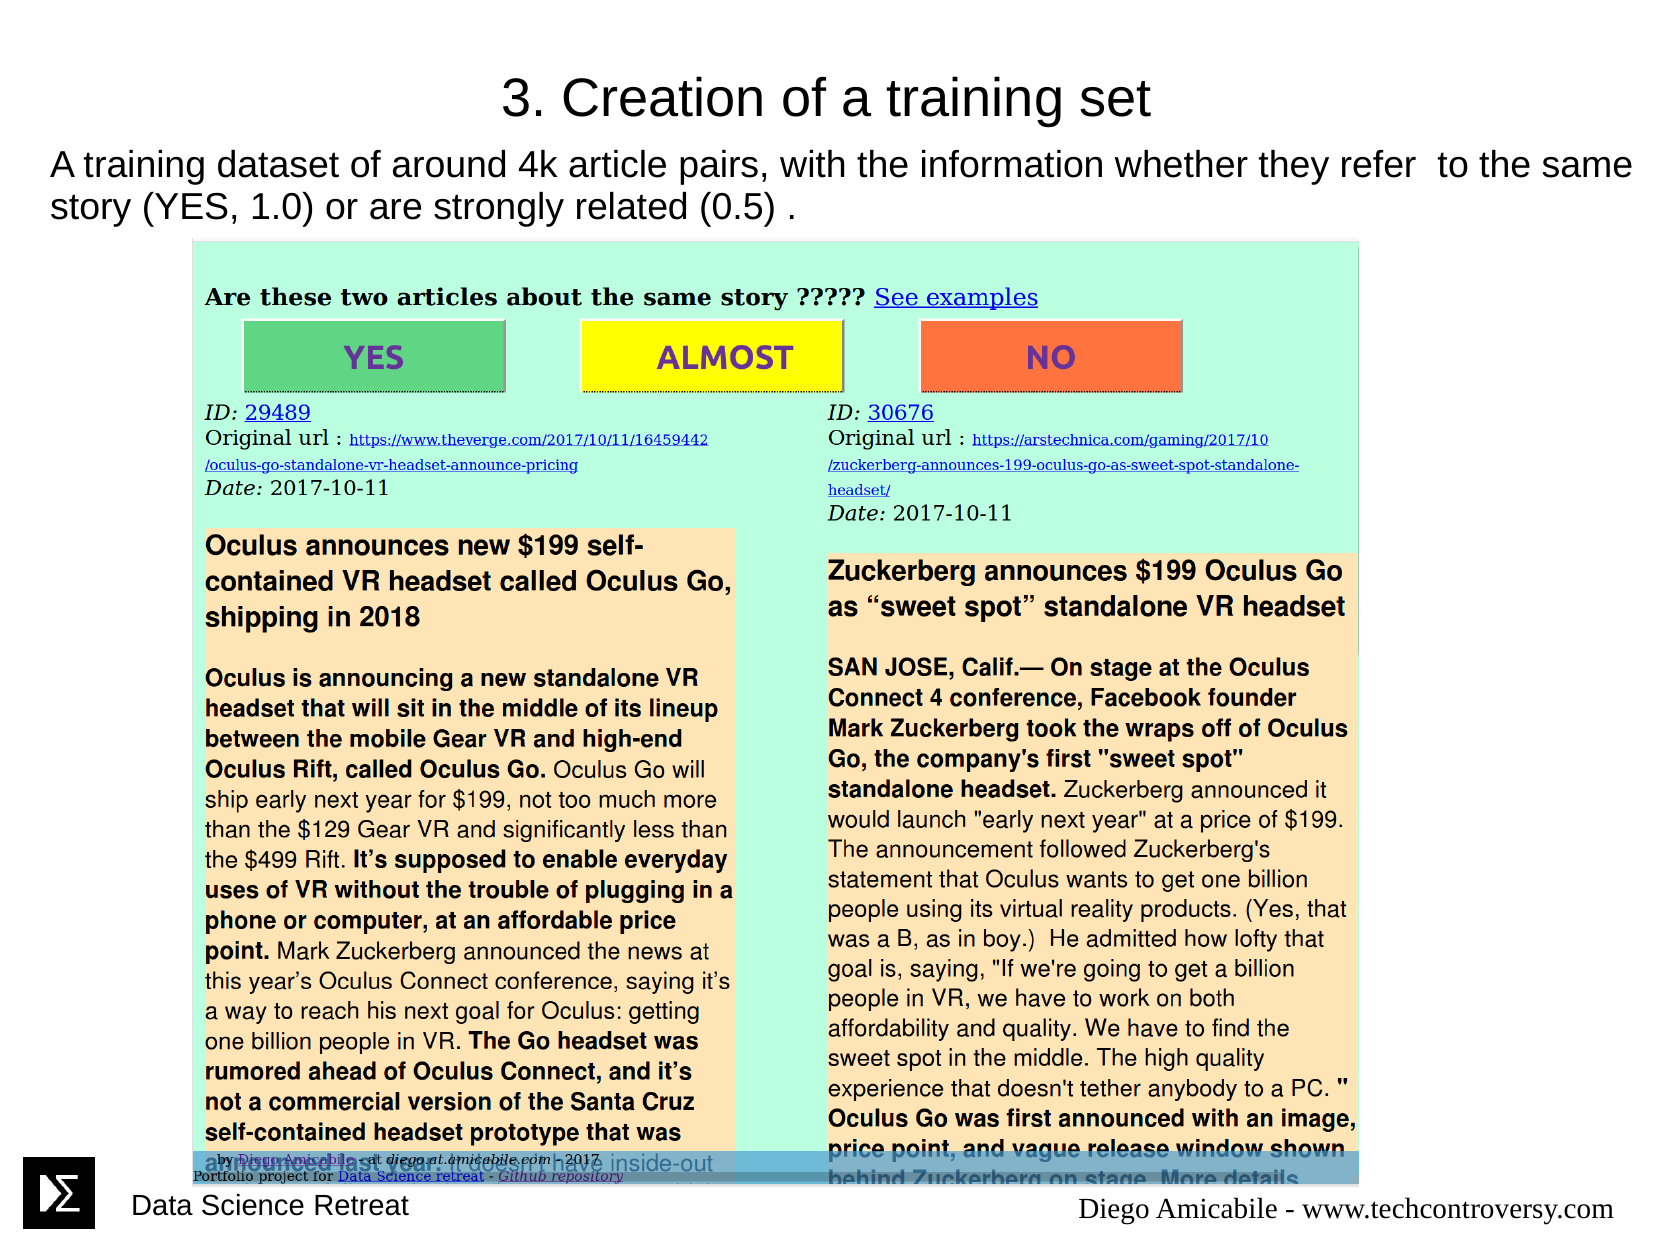

# 3. Creation of a training set
A training dataset of around 4k article pairs, with the information whether they refer to the same
story (YES, 1.0) or are strongly related (0.5) .
Diego Amicabile - www.techcontroversy.com